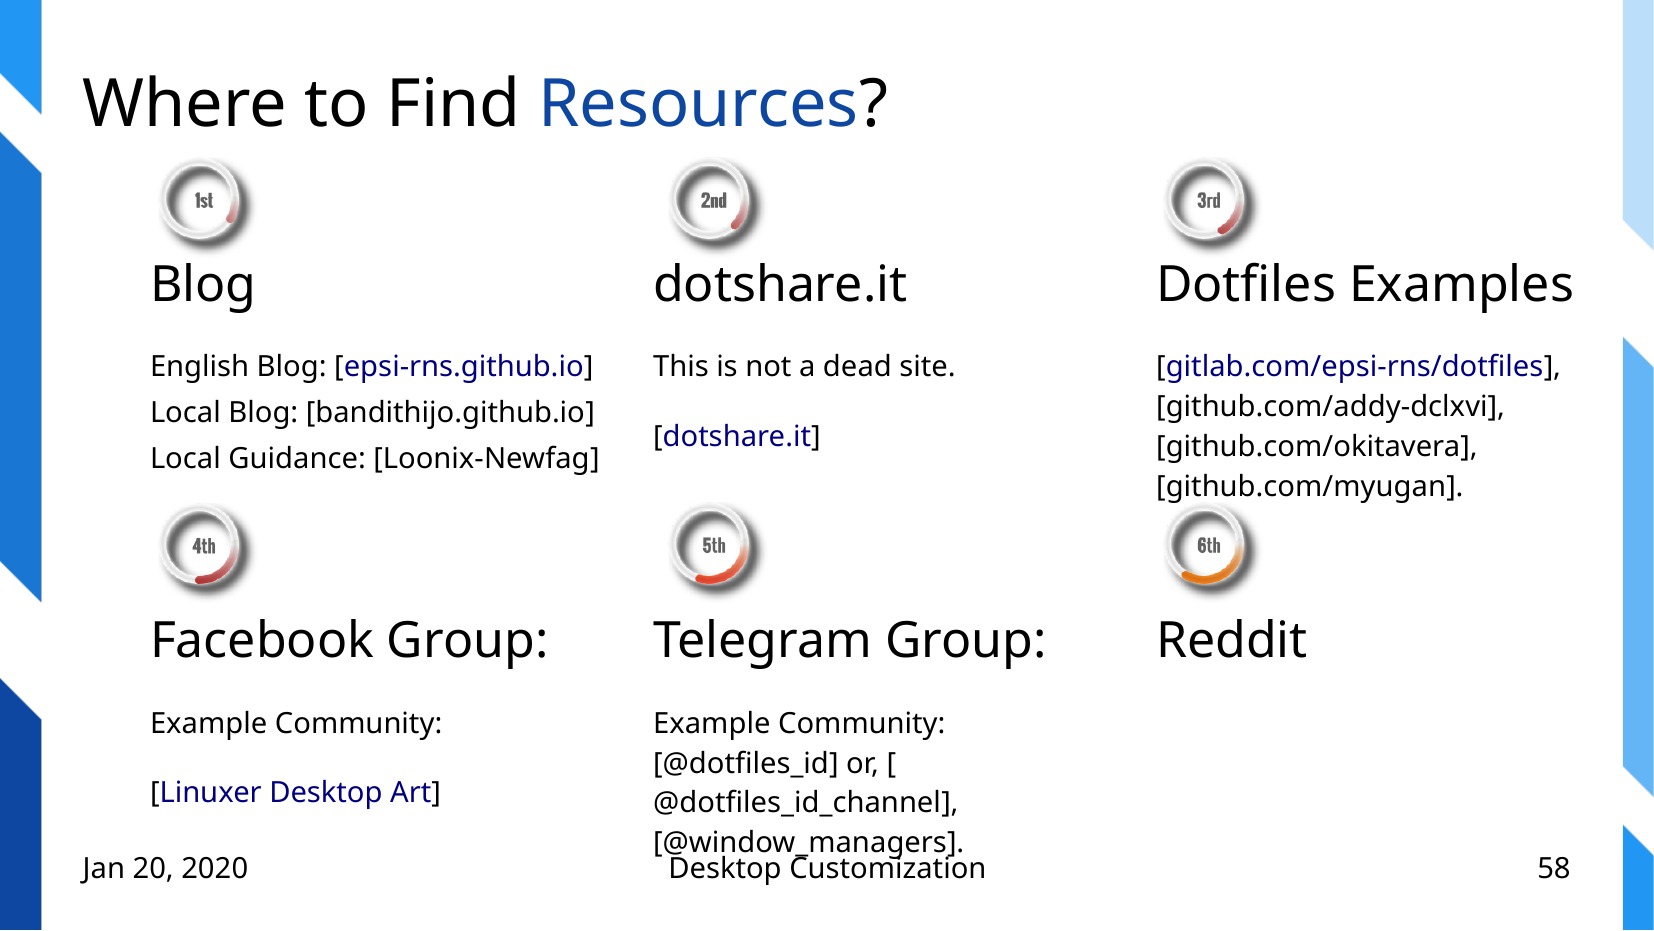

# Where to Find Resources?
Blog
English Blog: [epsi-rns.github.io]
Local Blog: [bandithijo.github.io]
Local Guidance: [Loonix-Newfag]
dotshare.it
This is not a dead site.
[dotshare.it]
Dotfiles Examples
[gitlab.com/epsi-rns/dotfiles],
[github.com/addy-dclxvi],
[github.com/okitavera],
[github.com/myugan].
Facebook Group:
Example Community:
[Linuxer Desktop Art]
Telegram Group:
Example Community:
[@dotfiles_id] or, [@dotfiles_id_channel],
[@window_managers].
Reddit
Jan 20, 2020
Desktop Customization
58